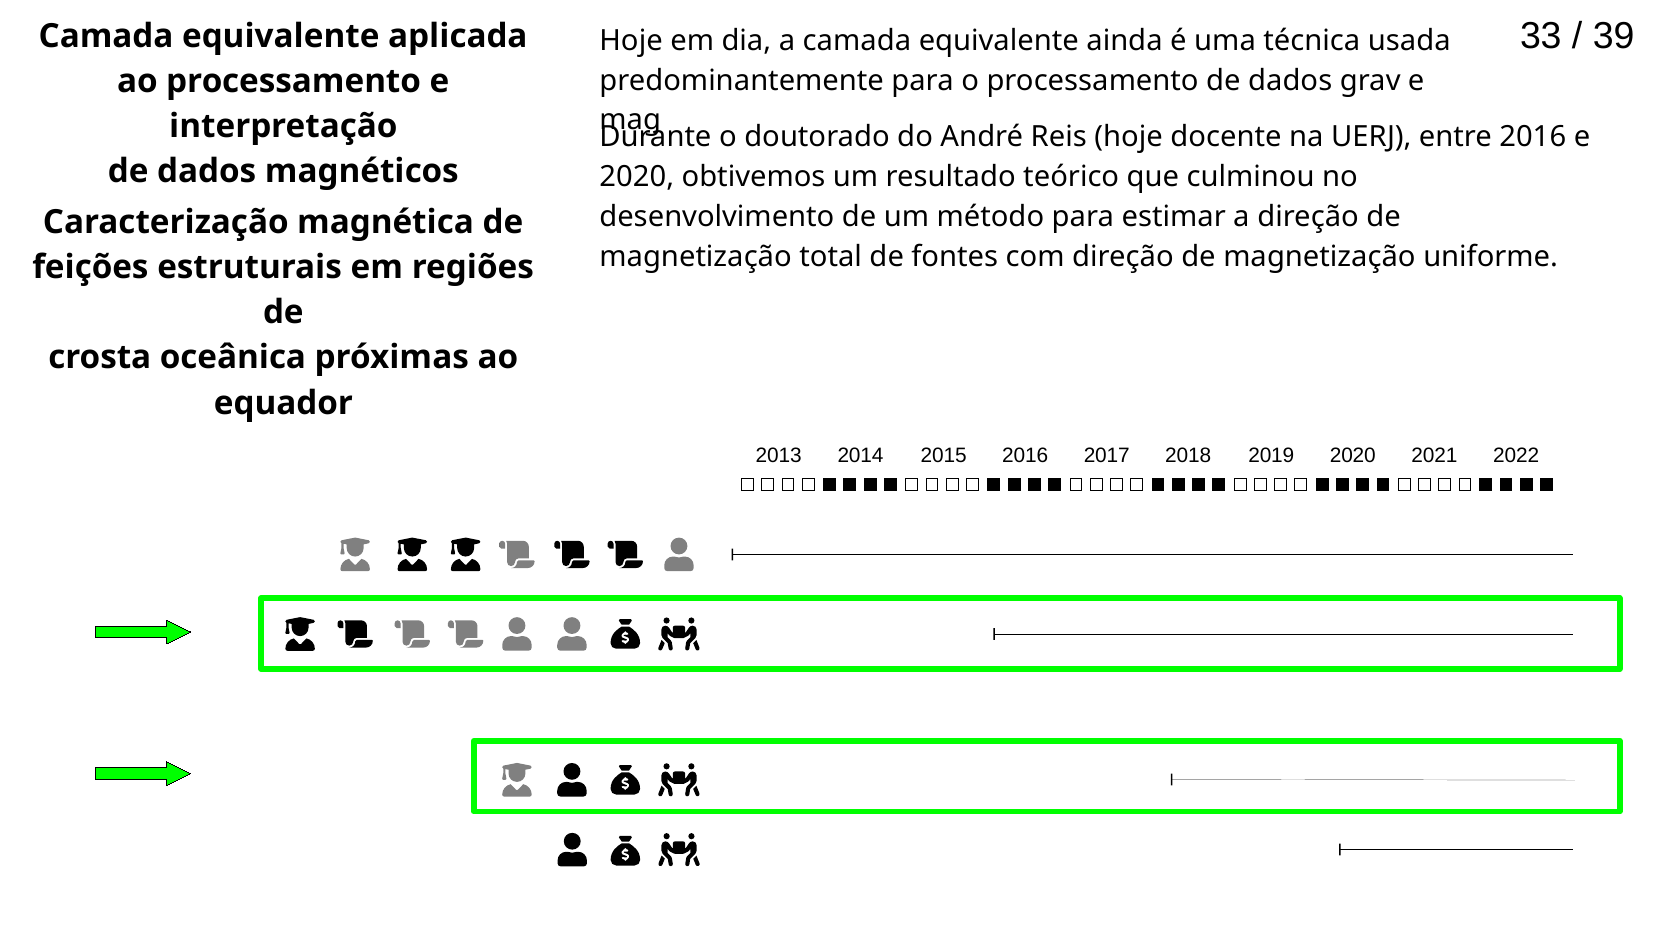

Camada equivalente aplicada ao processamento e interpretação
de dados magnéticos
Hoje em dia, a camada equivalente ainda é uma técnica usada predominantemente para o processamento de dados grav e mag
Durante o doutorado do André Reis (hoje docente na UERJ), entre 2016 e 2020, obtivemos um resultado teórico que culminou no desenvolvimento de um método para estimar a direção de magnetização total de fontes com direção de magnetização uniforme.
Caracterização magnética de feições estruturais em regiões de
crosta oceânica próximas ao equador
2013
2014
2015
2016
2017
2018
2019
2020
2021
2022